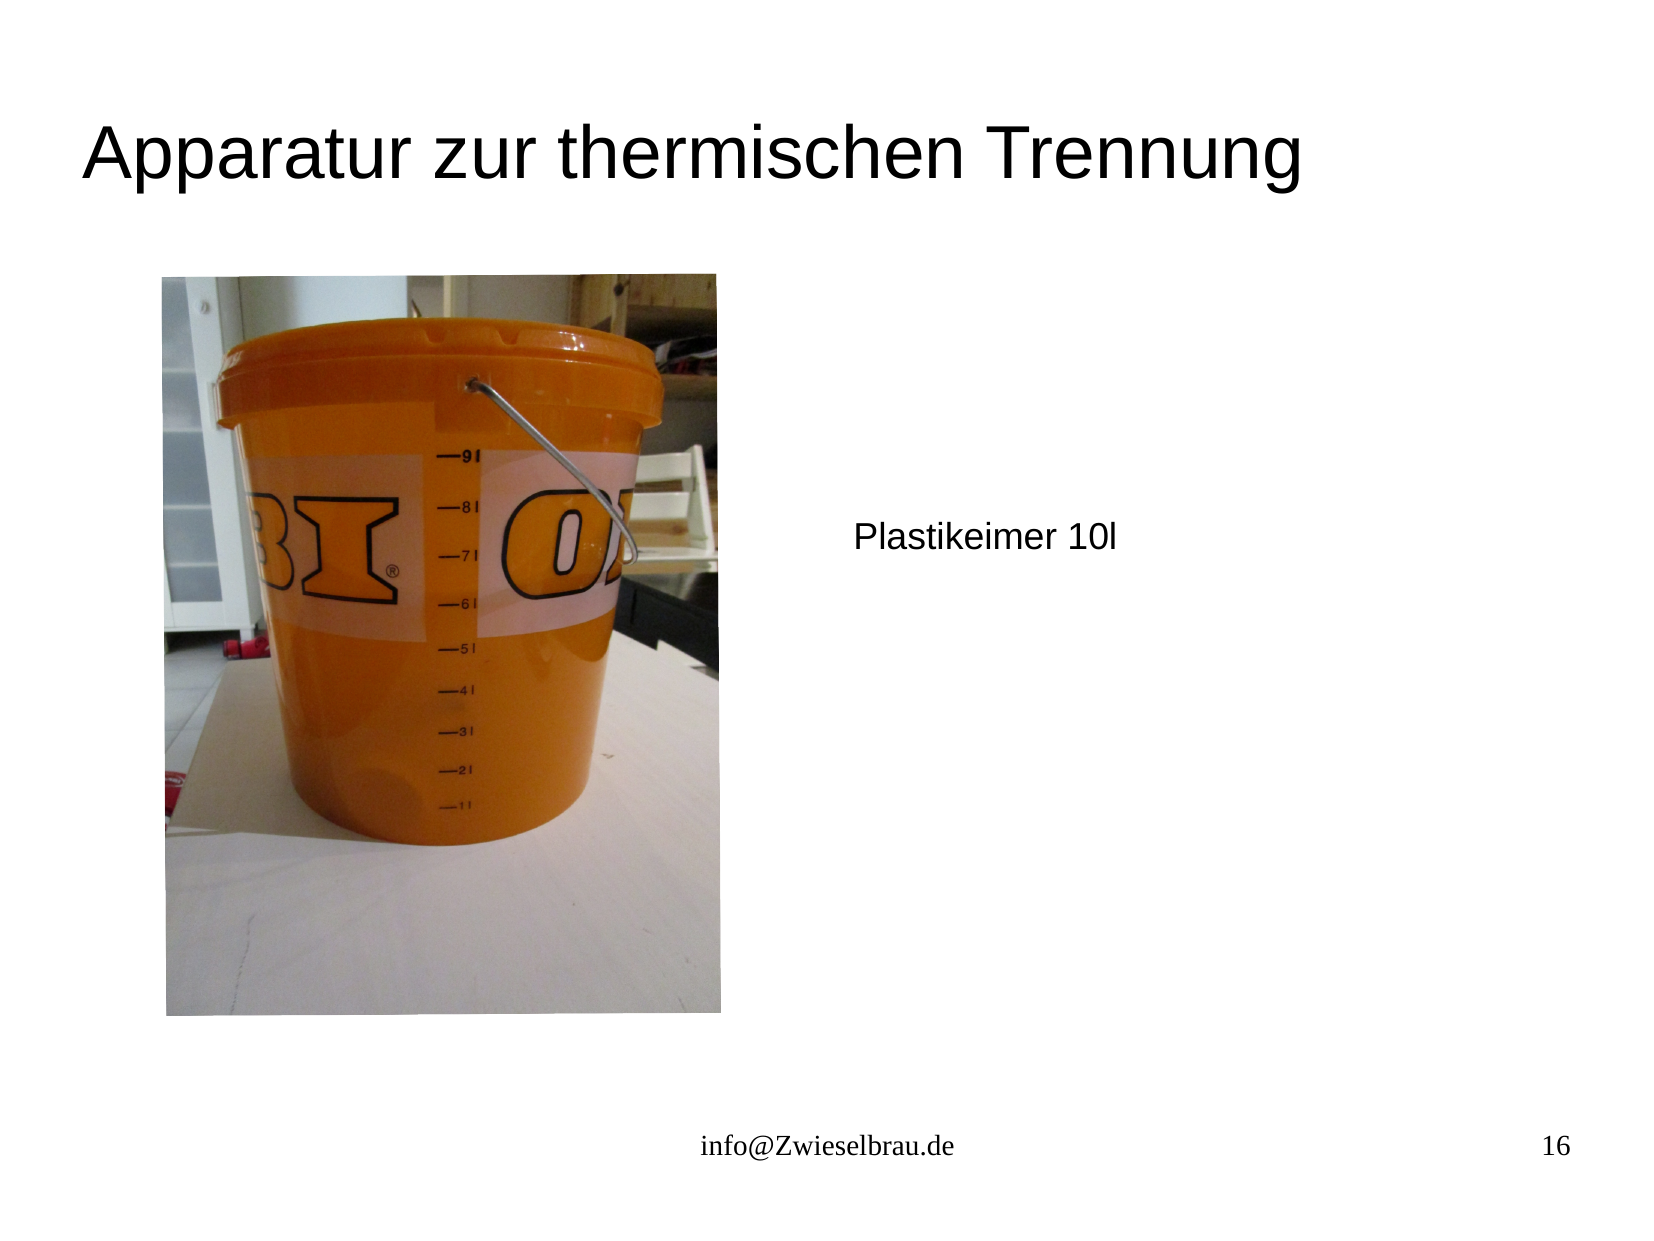

# Apparatur zur thermischen Trennung
Plastikeimer 10l
info@Zwieselbrau.de
16